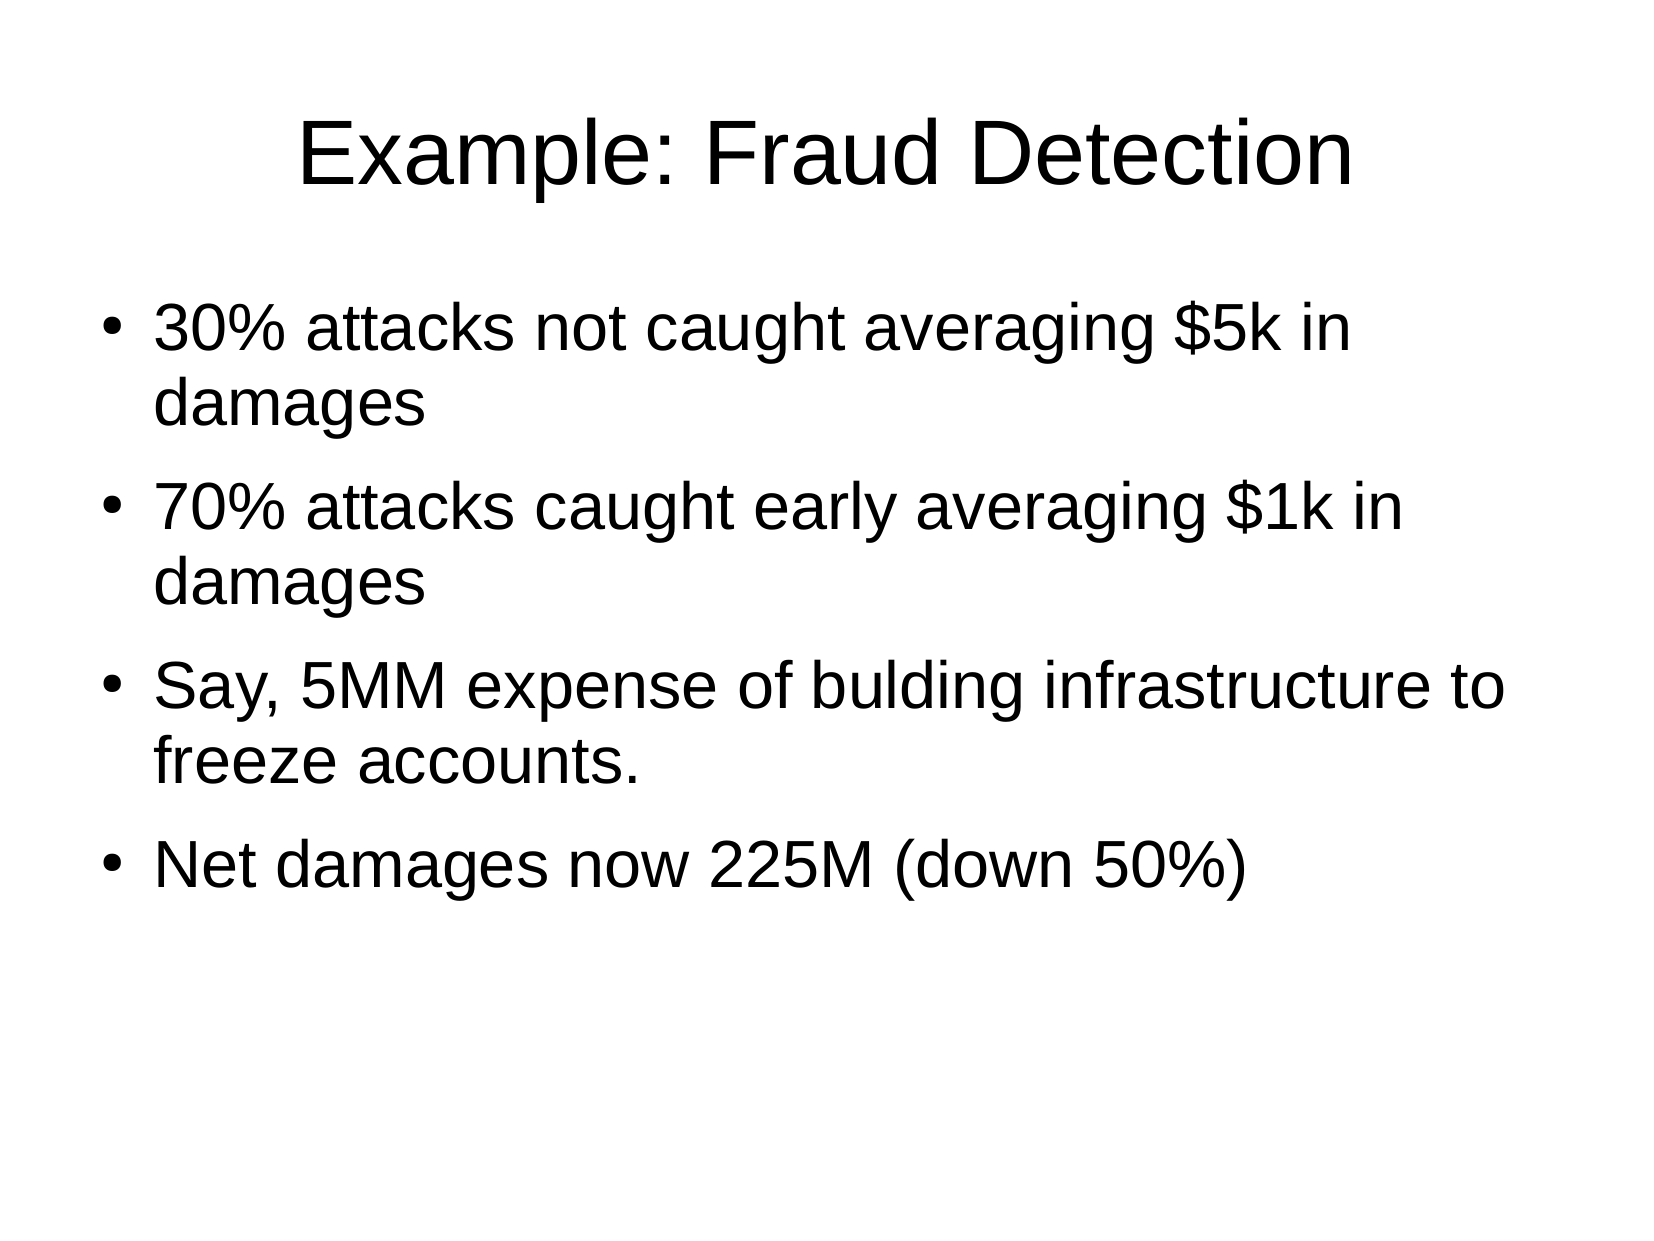

# Example: Fraud Detection
30% attacks not caught averaging $5k in damages
70% attacks caught early averaging $1k in damages
Say, 5MM expense of bulding infrastructure to freeze accounts.
Net damages now 225M (down 50%)